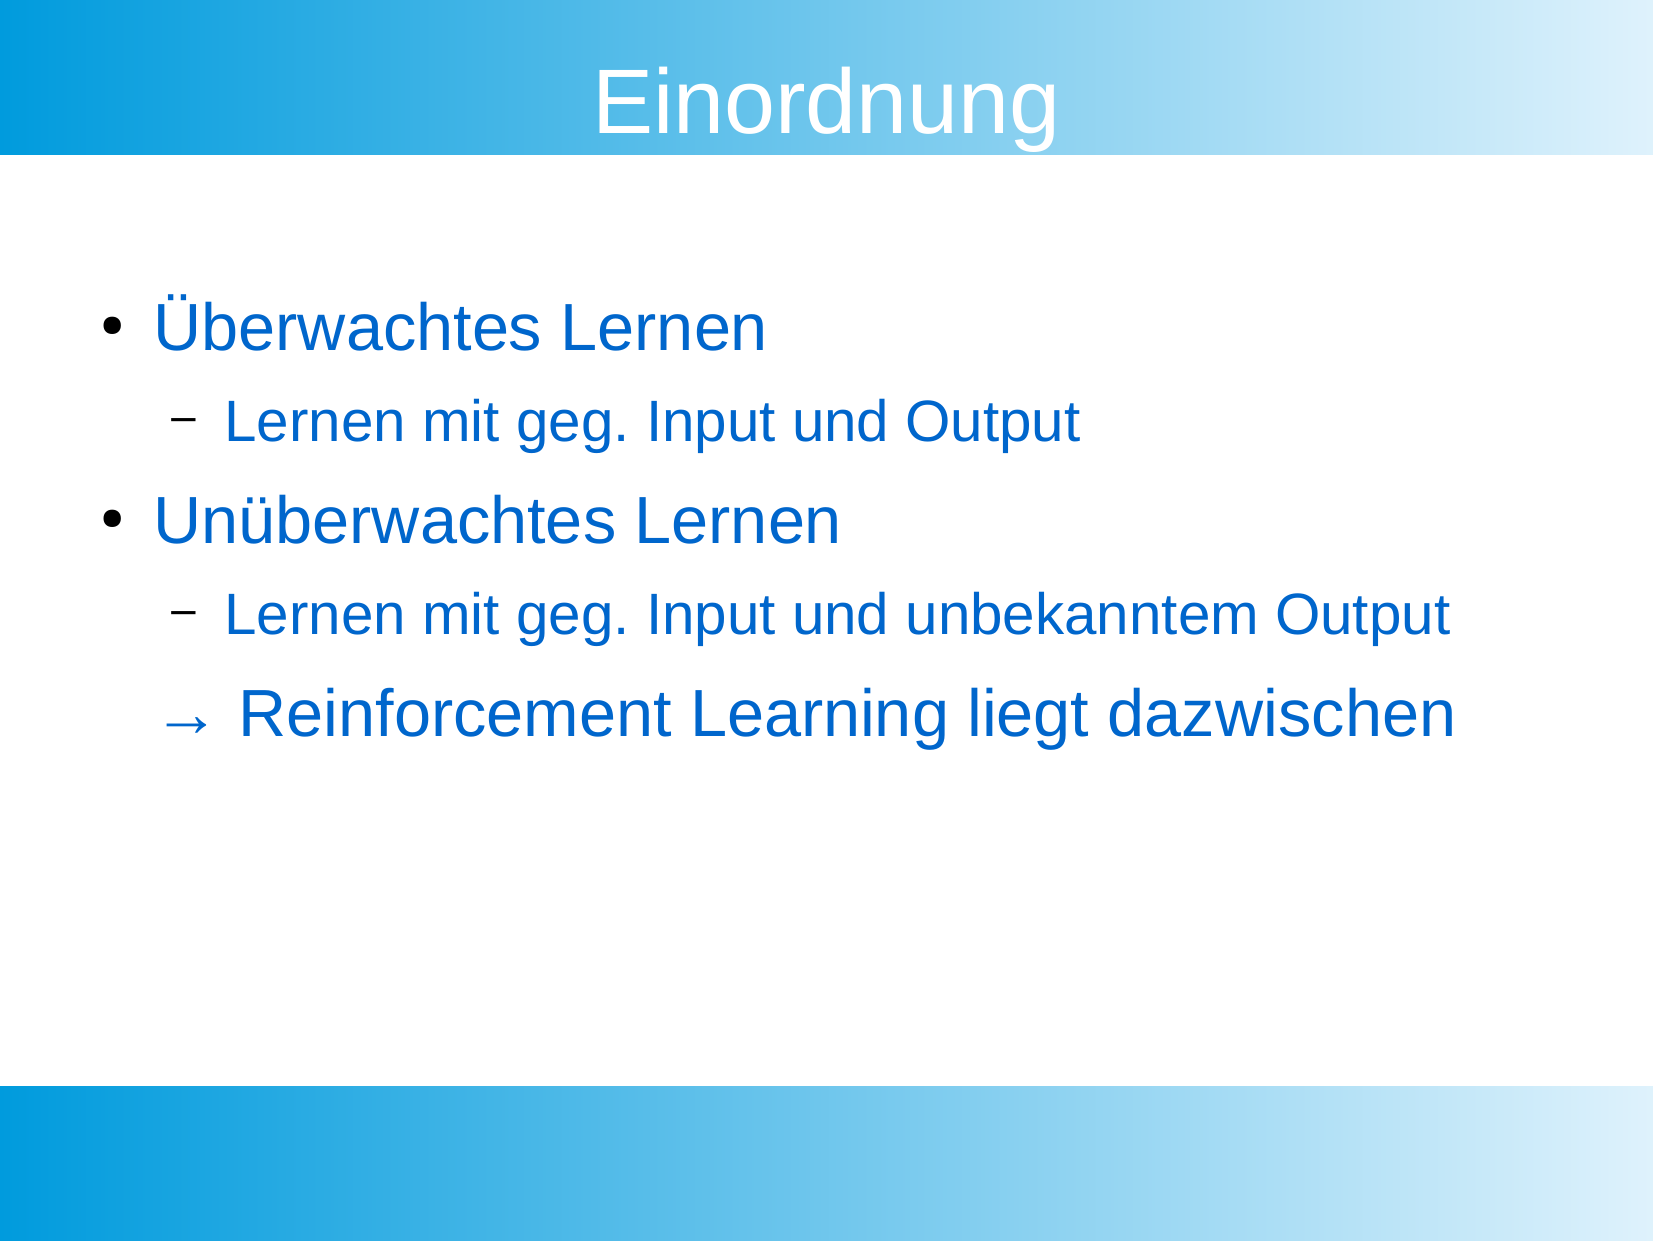

# Einordnung
Überwachtes Lernen
Lernen mit geg. Input und Output
Unüberwachtes Lernen
Lernen mit geg. Input und unbekanntem Output
→ Reinforcement Learning liegt dazwischen